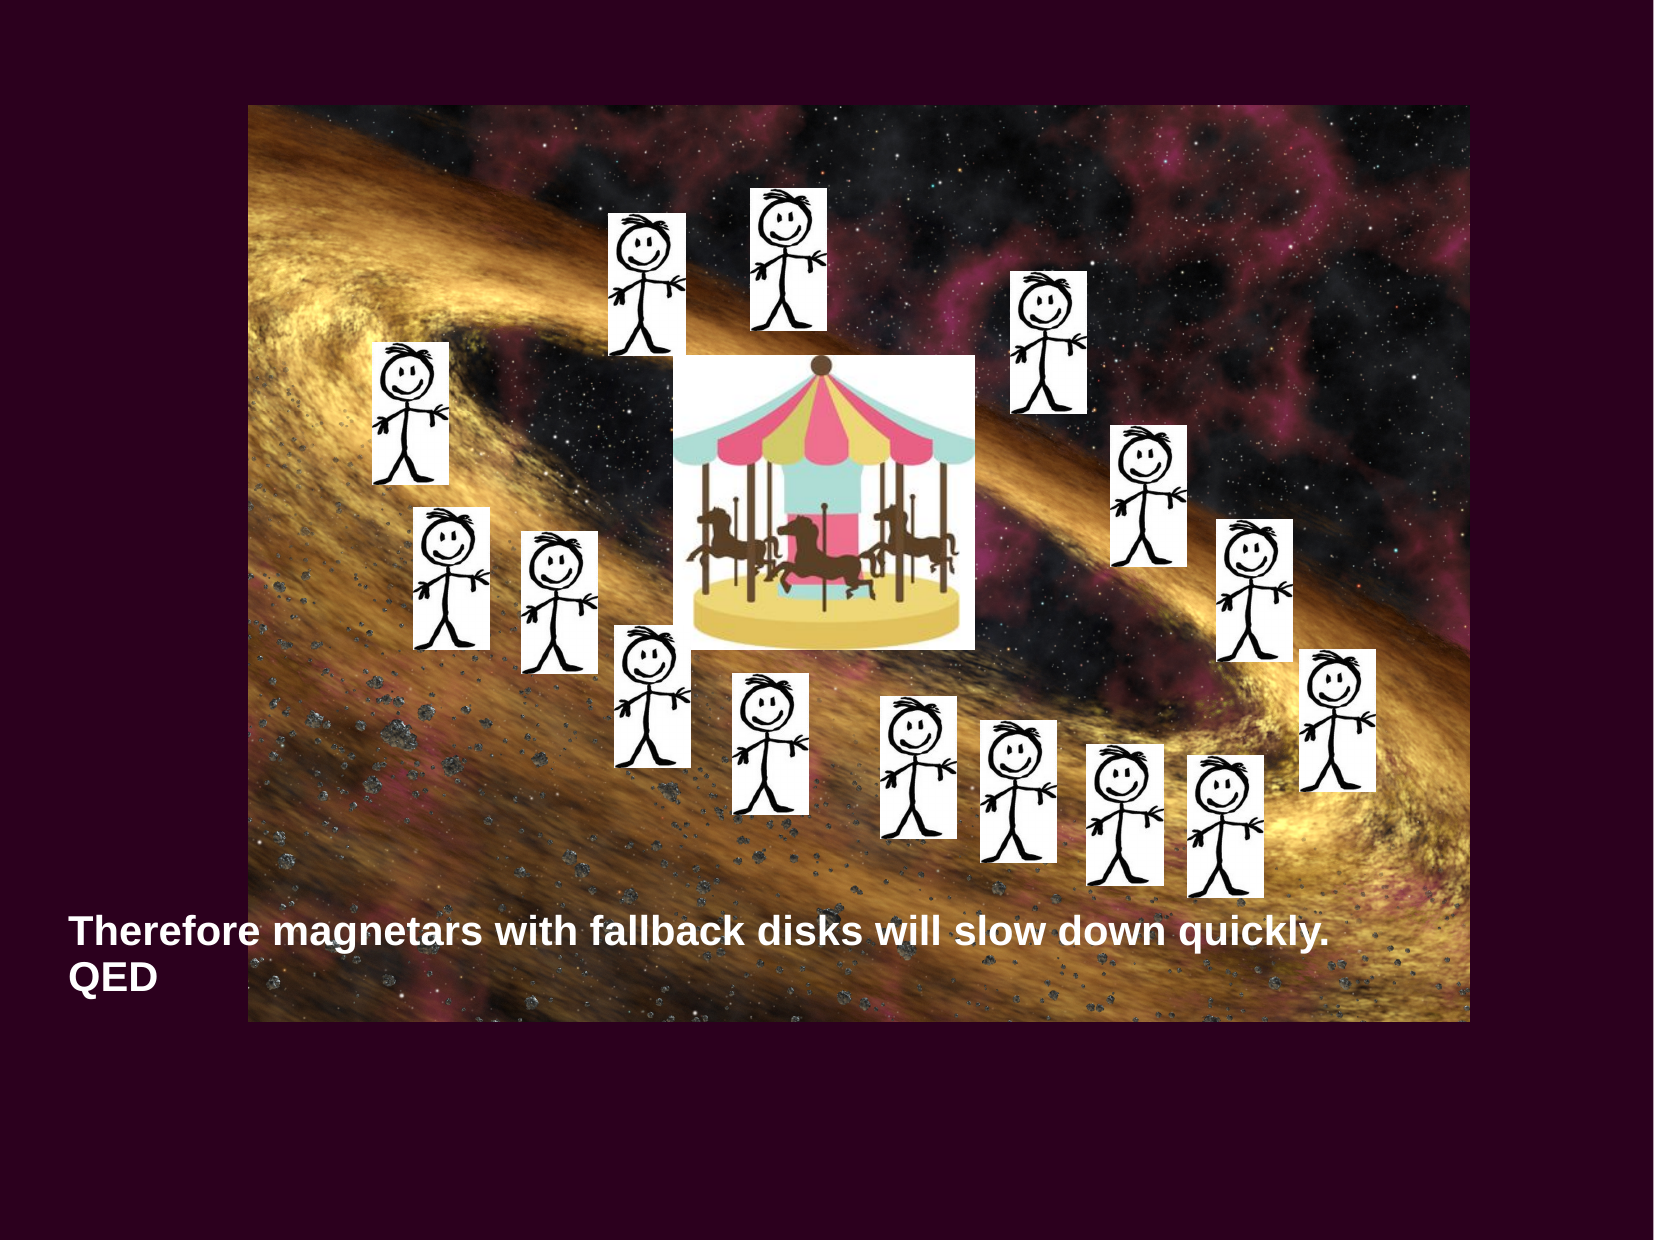

Therefore magnetars with fallback disks will slow down quickly.
QED